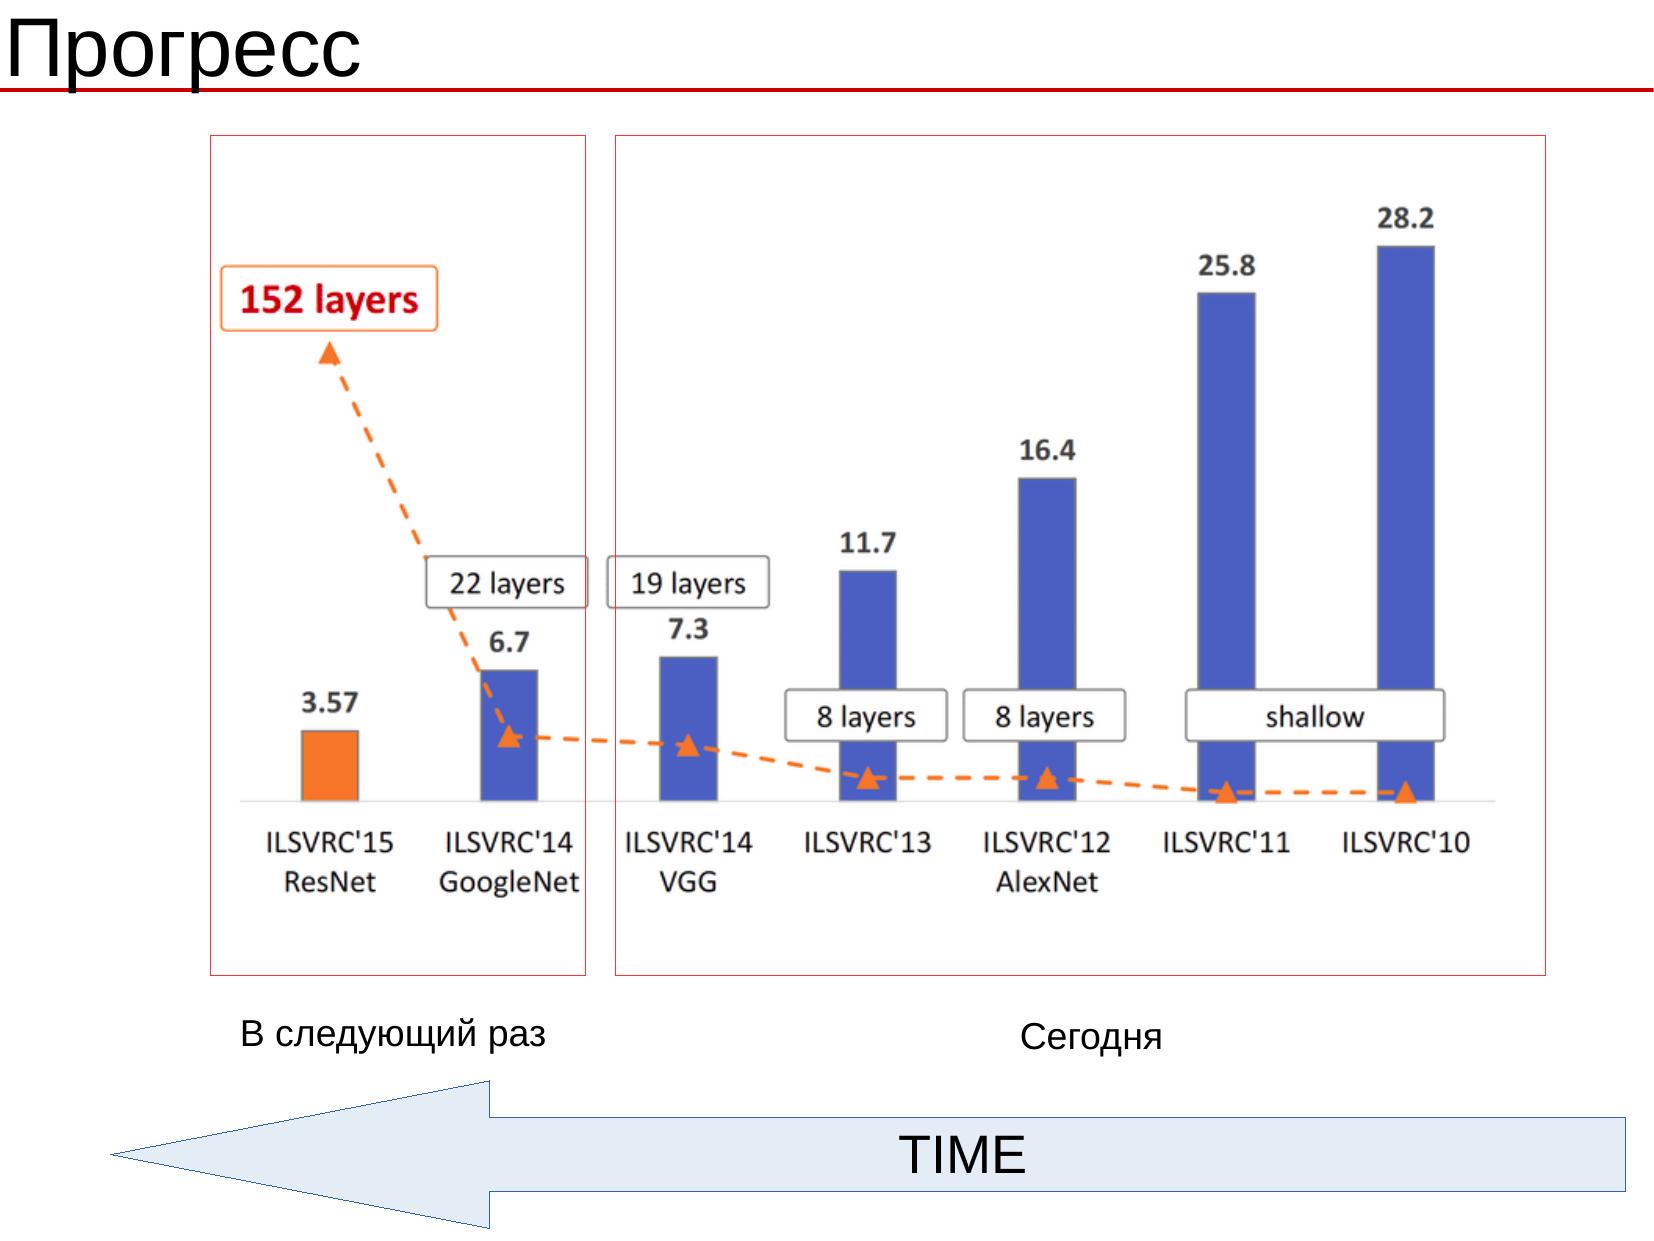

# Прогресс
В следующий раз
Сегодня
TIME